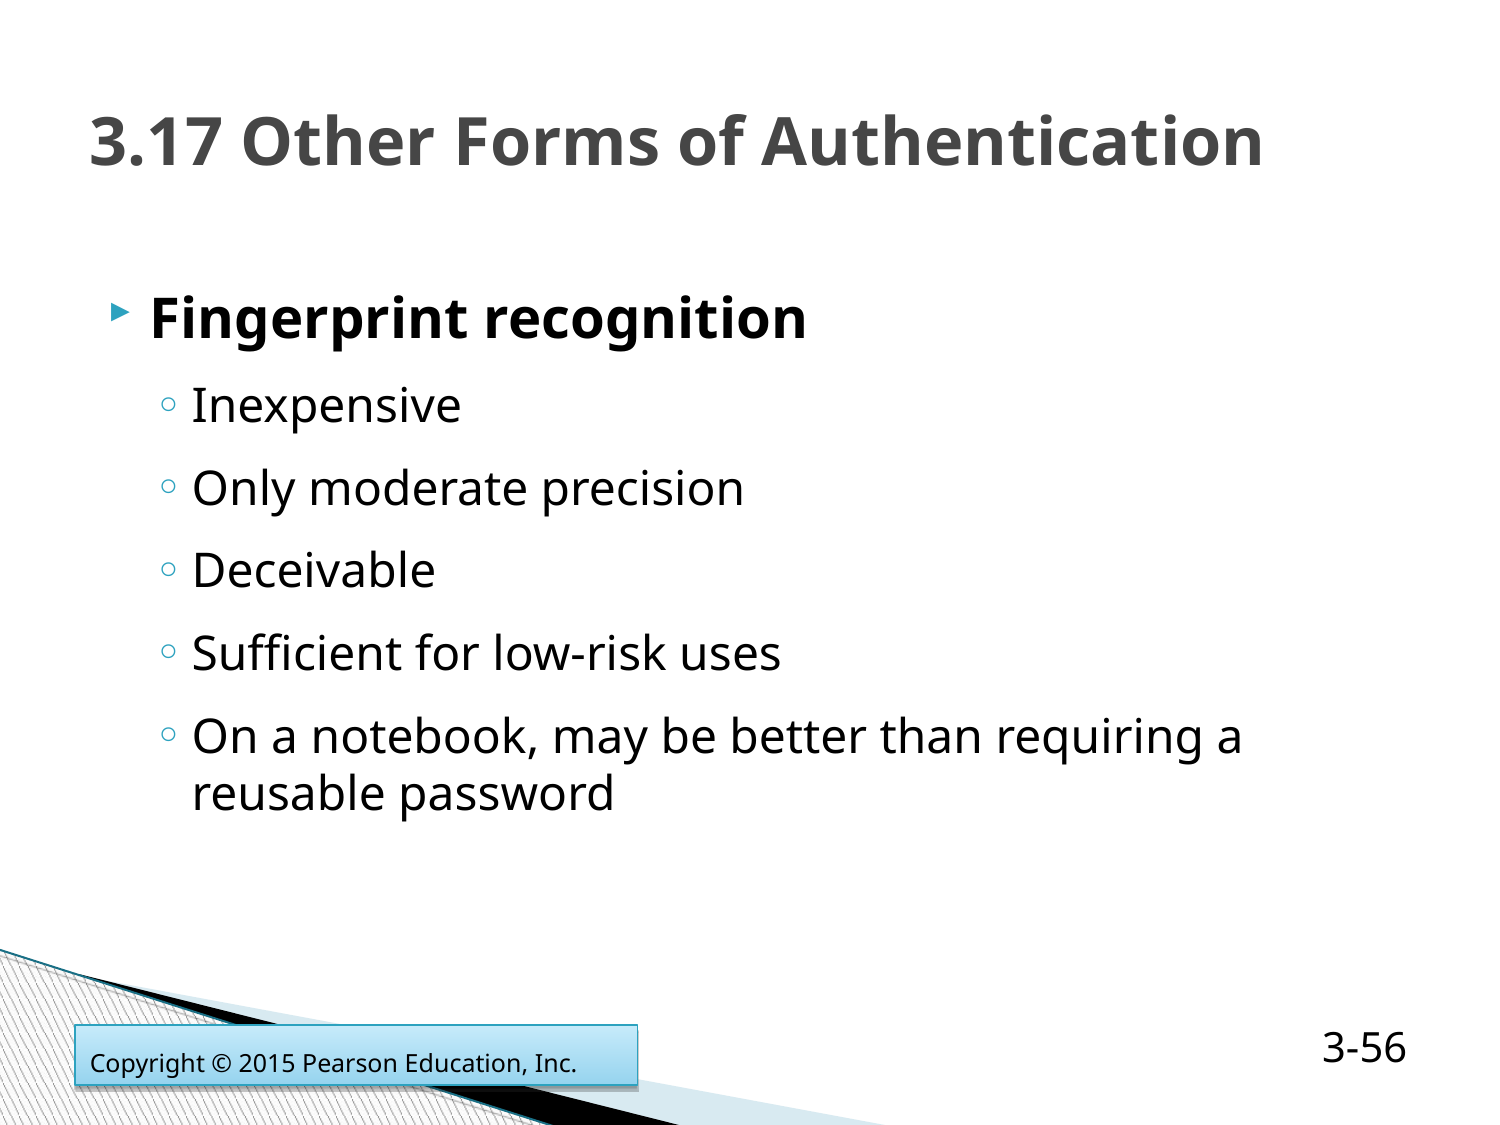

3.17 Other Forms of Authentication
# Fingerprint recognition
Inexpensive
Only moderate precision
Deceivable
Sufficient for low-risk uses
On a notebook, may be better than requiring a reusable password
Copyright © 2015 Pearson Education, Inc.